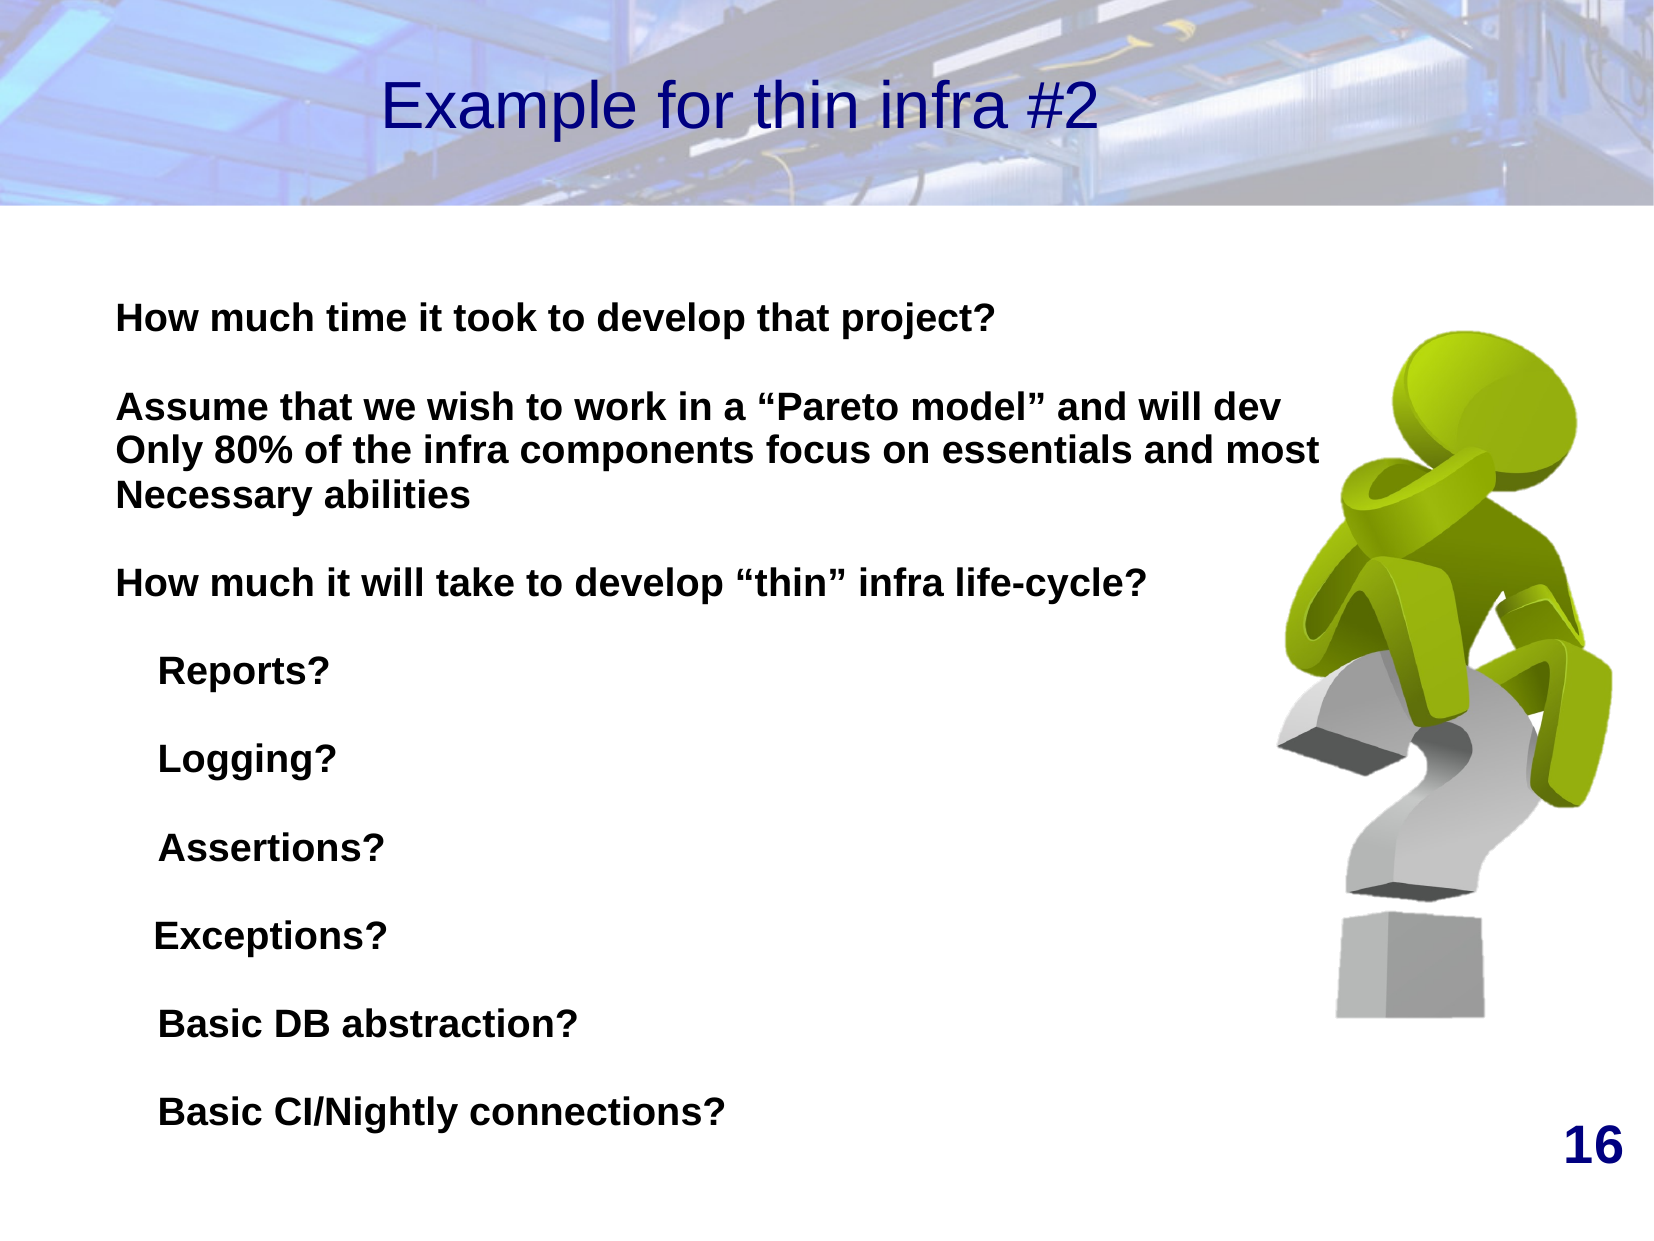

# Example for thin infra #2
 How much time it took to develop that project?
 Assume that we wish to work in a “Pareto model” and will dev
 Only 80% of the infra components focus on essentials and most
 Necessary abilities
 How much it will take to develop “thin” infra life-cycle?
	Reports?
	Logging?
	Assertions?
Exceptions?
	Basic DB abstraction?
	Basic CI/Nightly connections?
16